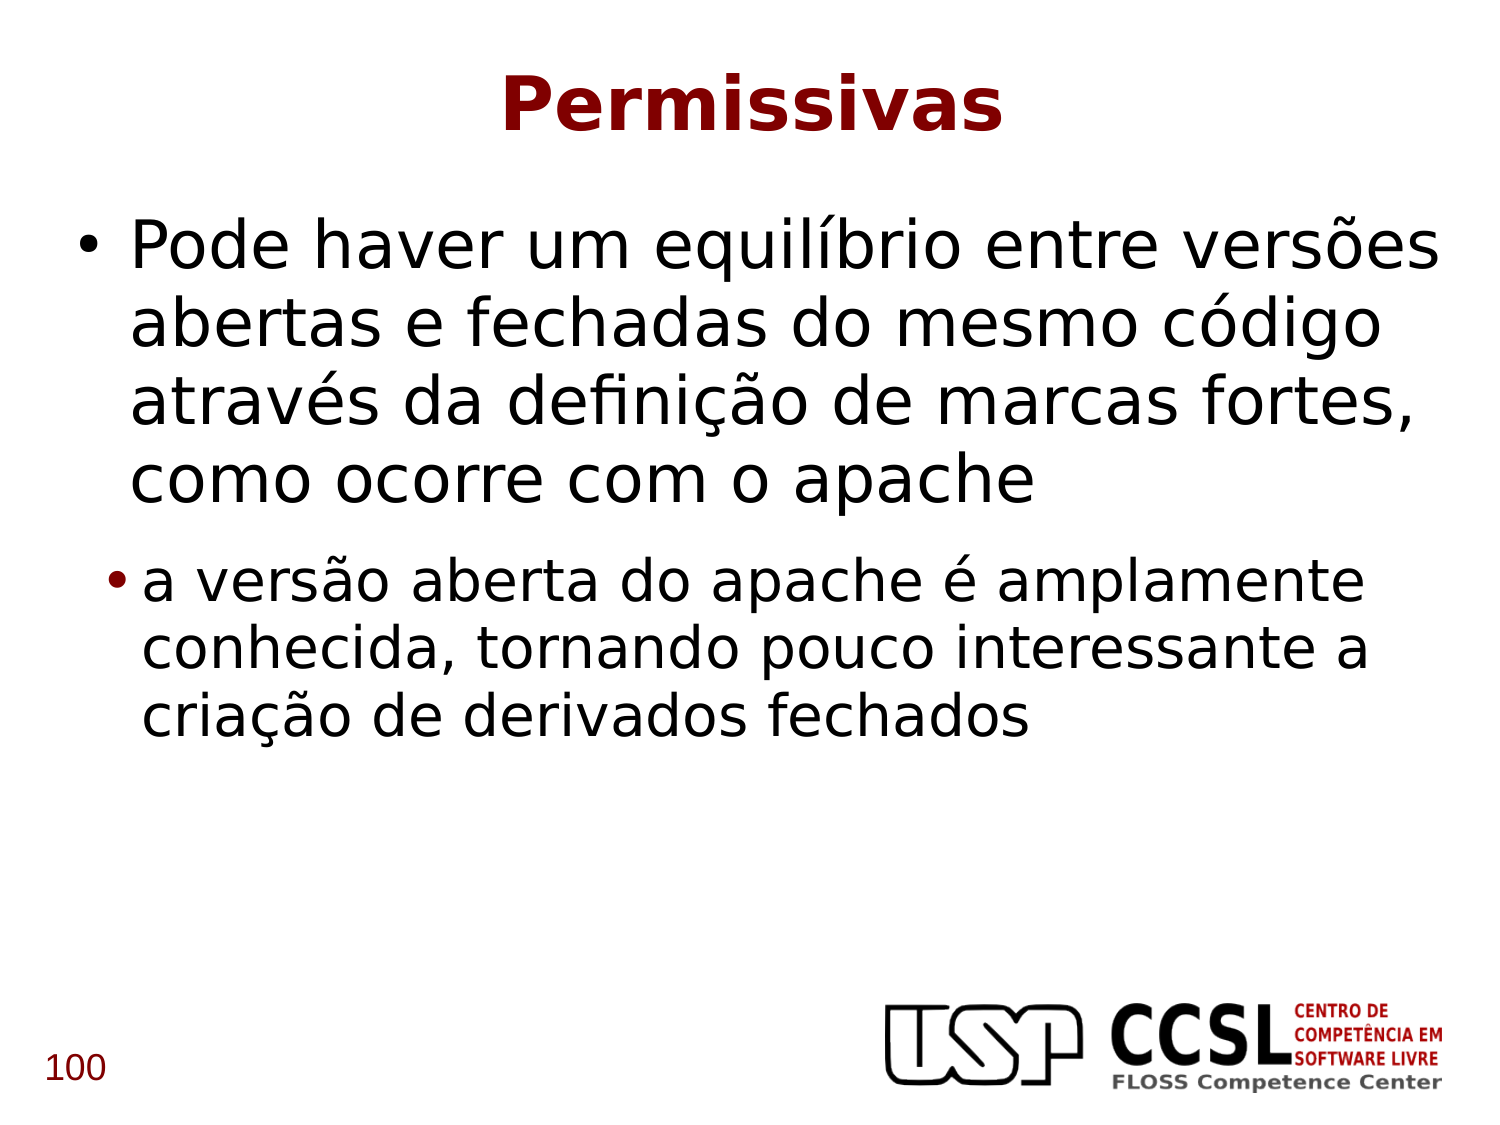

# Permissivas
Pode haver um equilíbrio entre versões abertas e fechadas do mesmo código através da definição de marcas fortes, como ocorre com o apache
a versão aberta do apache é amplamente conhecida, tornando pouco interessante a criação de derivados fechados